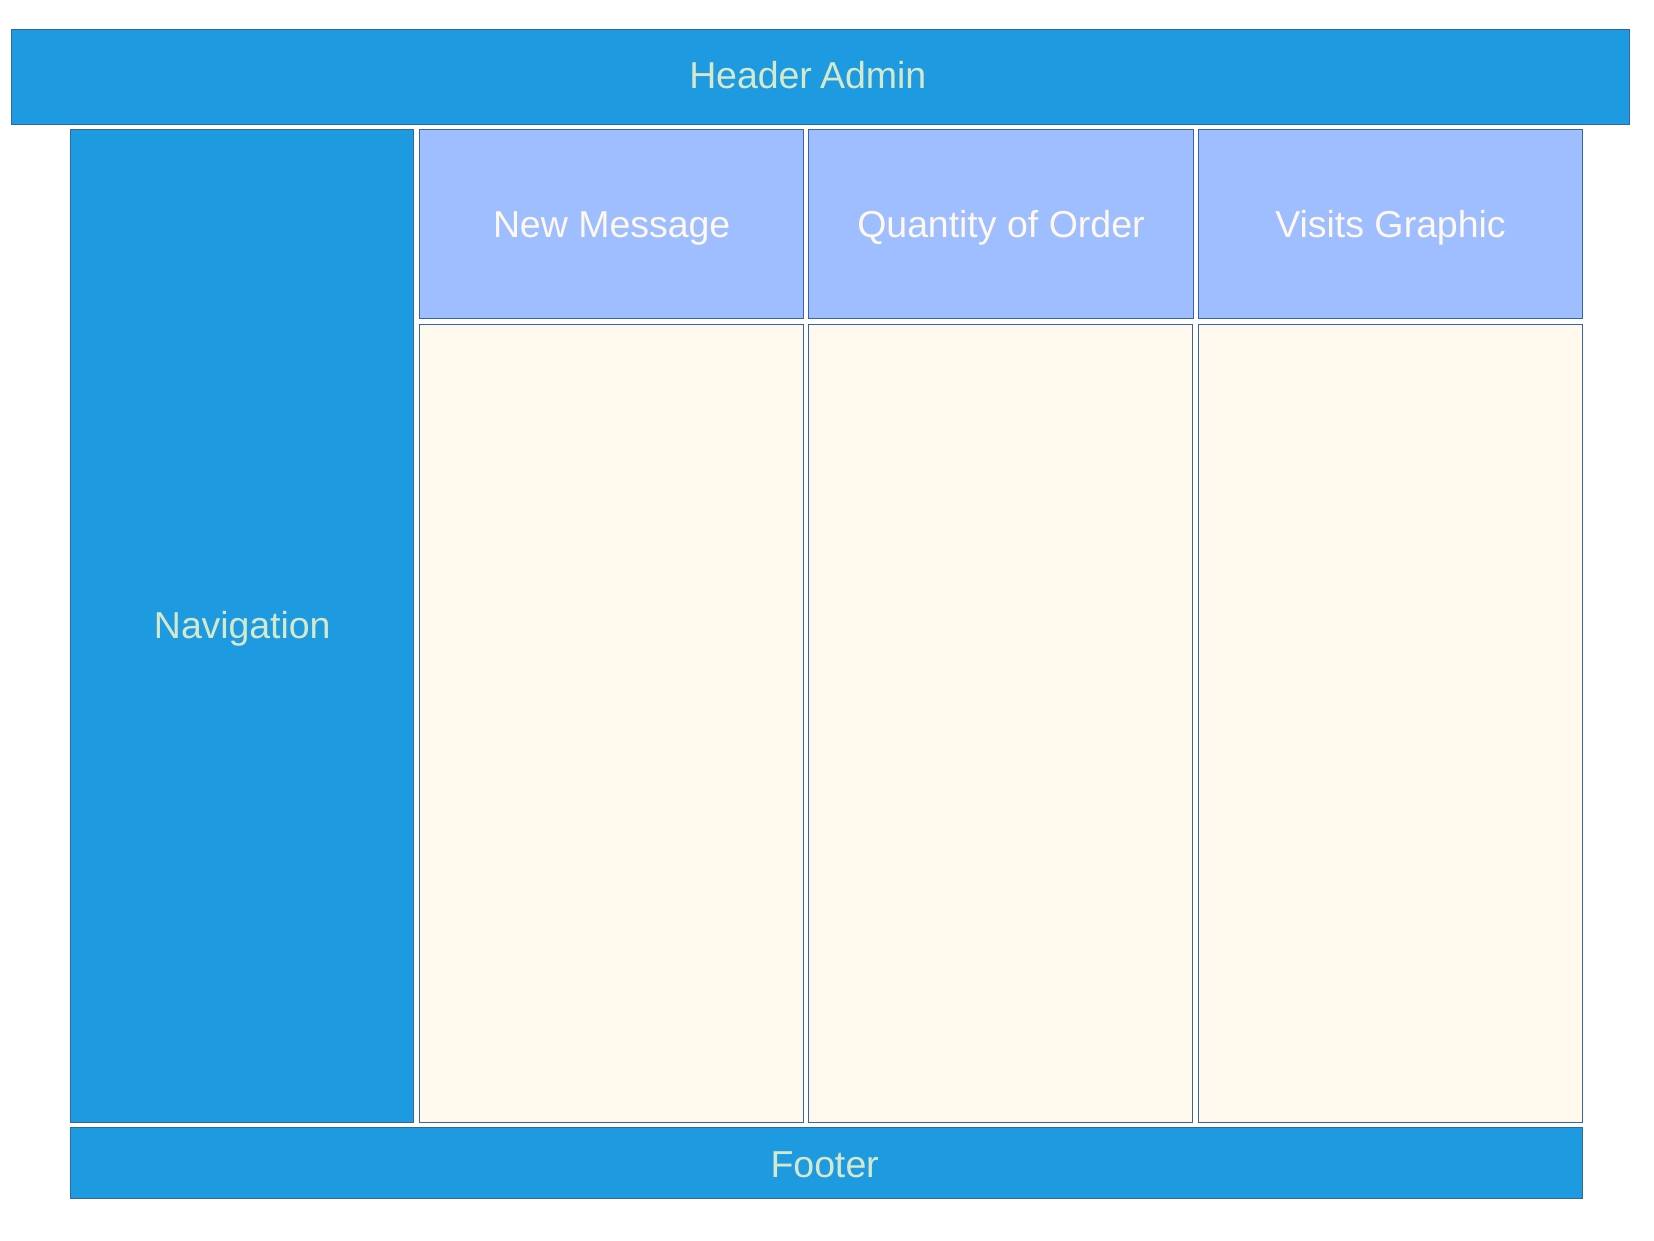

Header Admin
Navigation
New Message
Quantity of Order
Visits Graphic
Footer